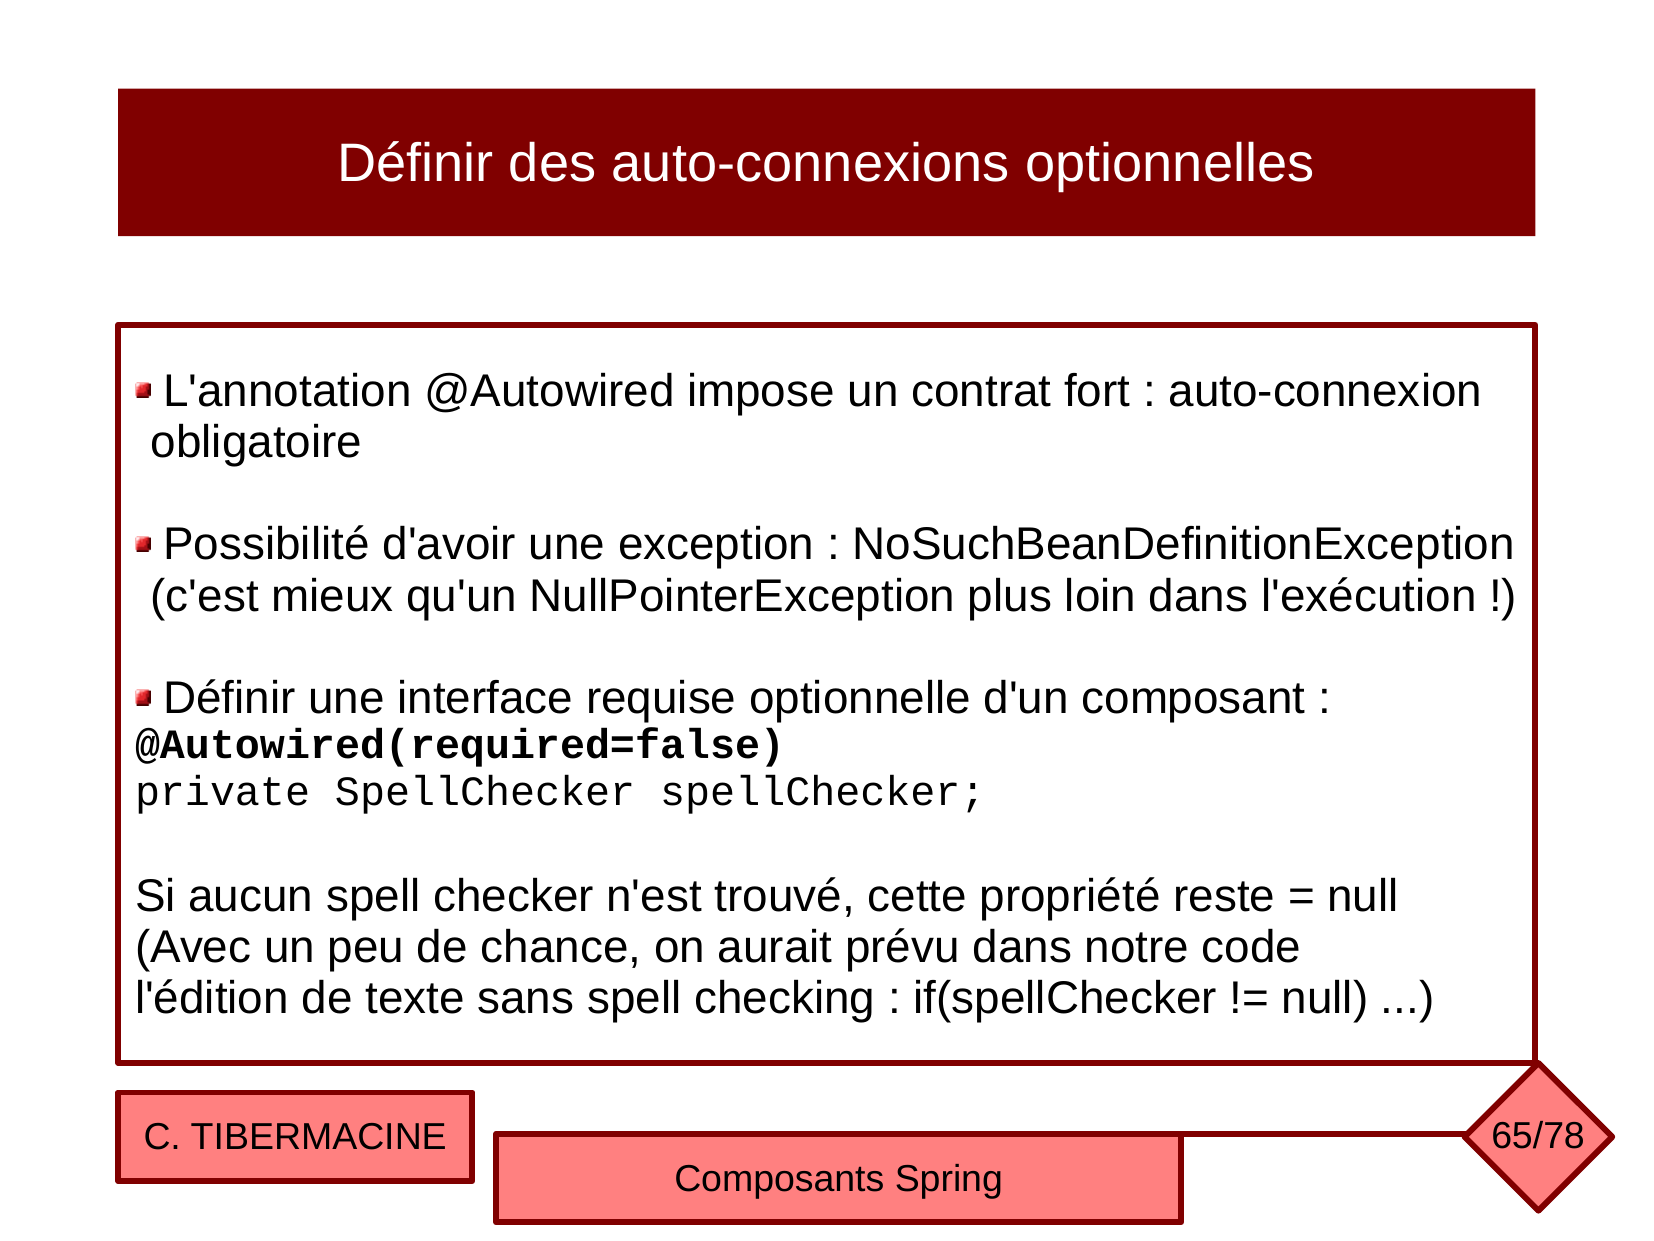

Définir des auto-connexions optionnelles
 L'annotation @Autowired impose un contrat fort : auto-connexion
obligatoire
 Possibilité d'avoir une exception : NoSuchBeanDefinitionException
(c'est mieux qu'un NullPointerException plus loin dans l'exécution !)
 Définir une interface requise optionnelle d'un composant :
@Autowired(required=false)
private SpellChecker spellChecker;
Si aucun spell checker n'est trouvé, cette propriété reste = null
(Avec un peu de chance, on aurait prévu dans notre code
l'édition de texte sans spell checking : if(spellChecker != null) ...)
C. TIBERMACINE
Composants Spring